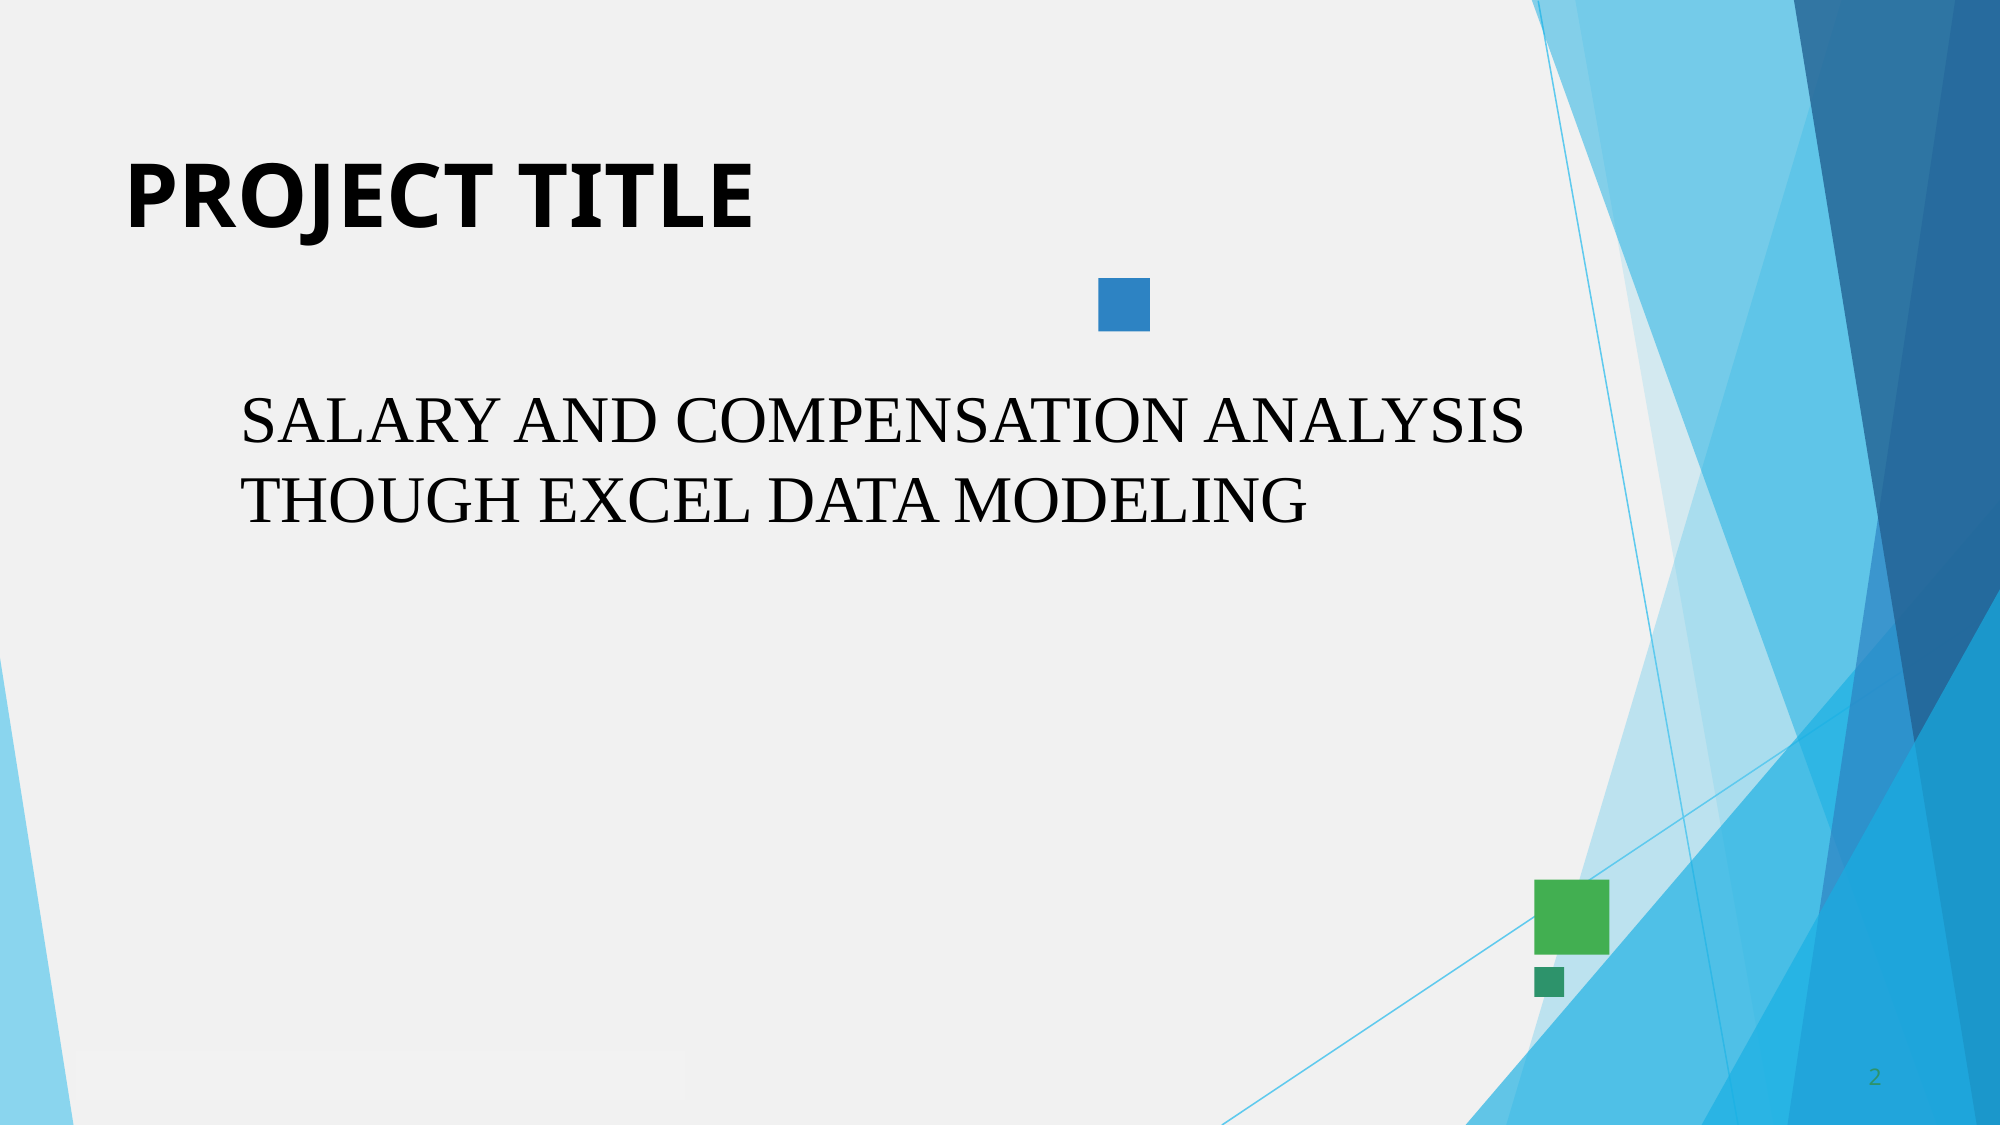

# PROJECT TITLE
SALARY AND COMPENSATION ANALYSIS THOUGH EXCEL DATA MODELING